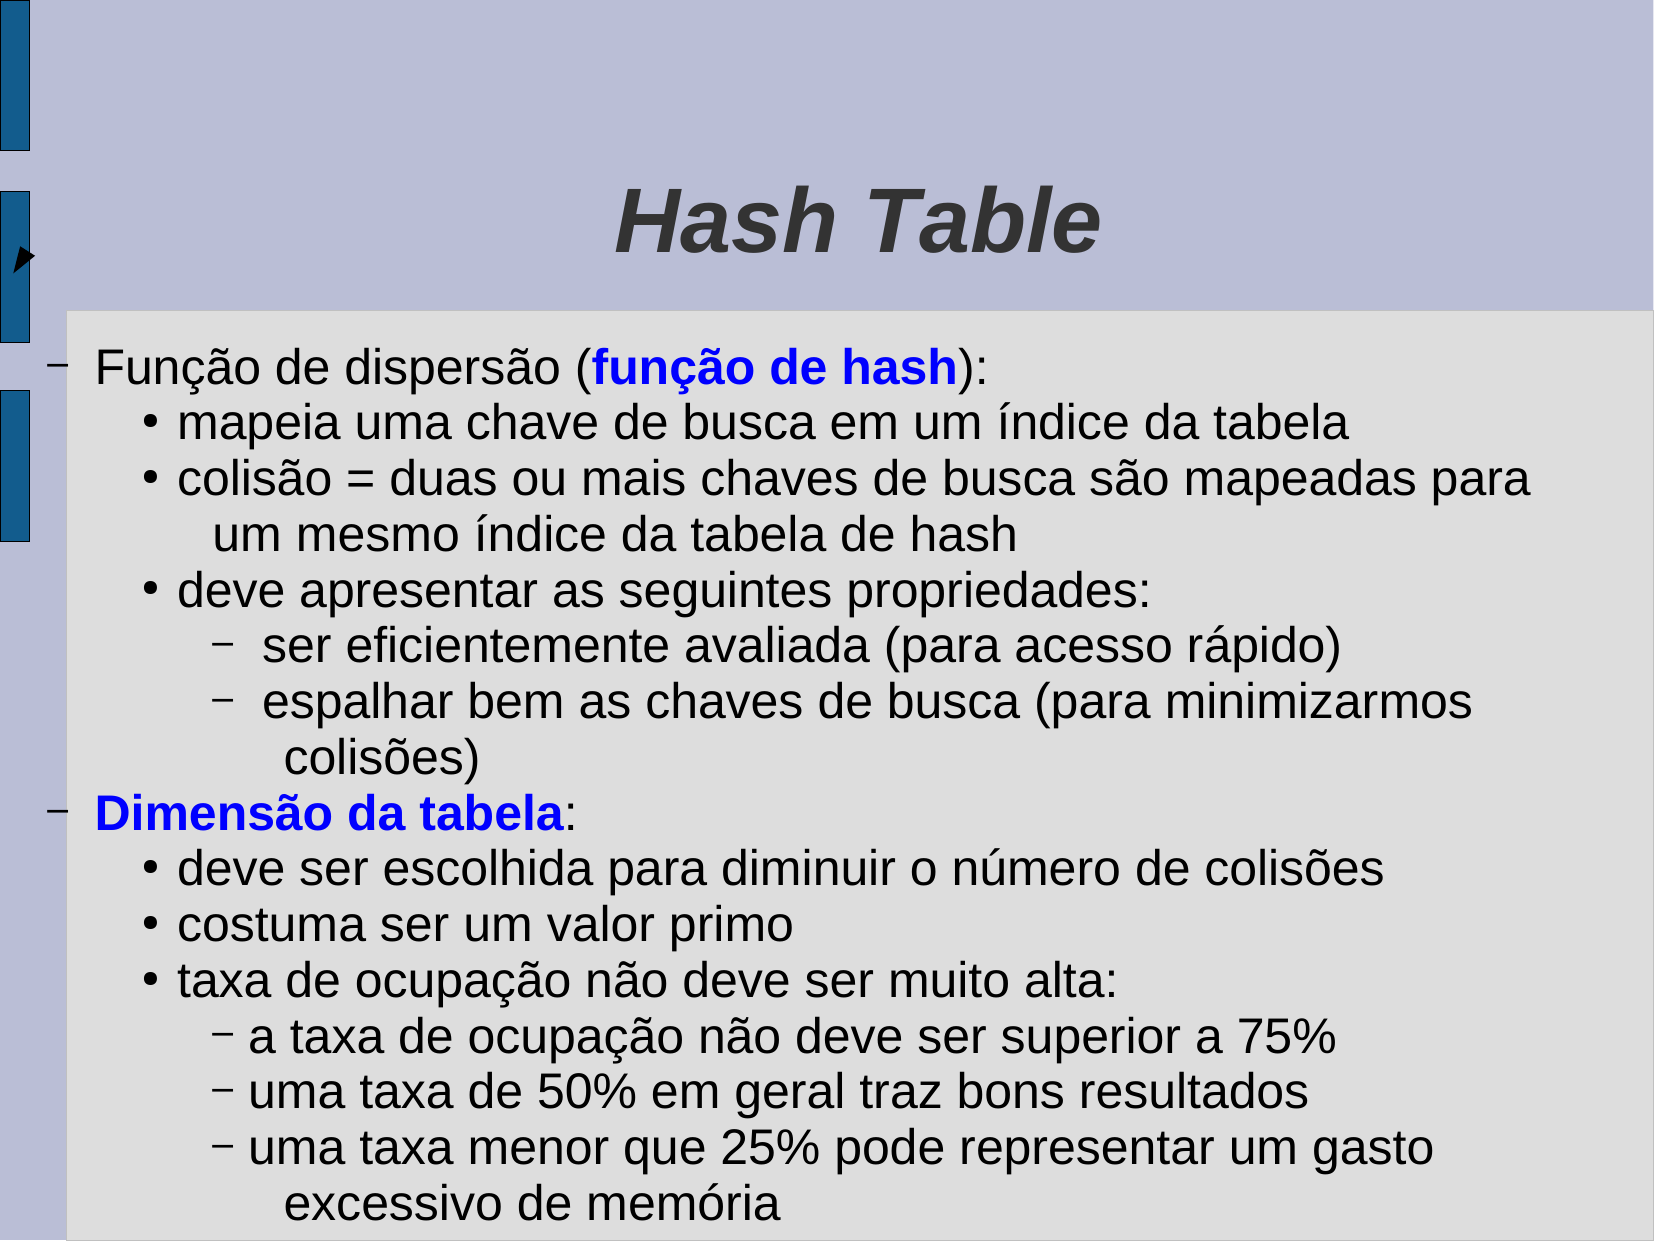

# Hash Table
Função de dispersão (função de hash):
mapeia uma chave de busca em um índice da tabela
colisão = duas ou mais chaves de busca são mapeadas para um mesmo índice da tabela de hash
deve apresentar as seguintes propriedades:
 ser eficientemente avaliada (para acesso rápido)
 espalhar bem as chaves de busca (para minimizarmos colisões)
Dimensão da tabela:
deve ser escolhida para diminuir o número de colisões
costuma ser um valor primo
taxa de ocupação não deve ser muito alta:
a taxa de ocupação não deve ser superior a 75%
uma taxa de 50% em geral traz bons resultados
uma taxa menor que 25% pode representar um gasto excessivo de memória